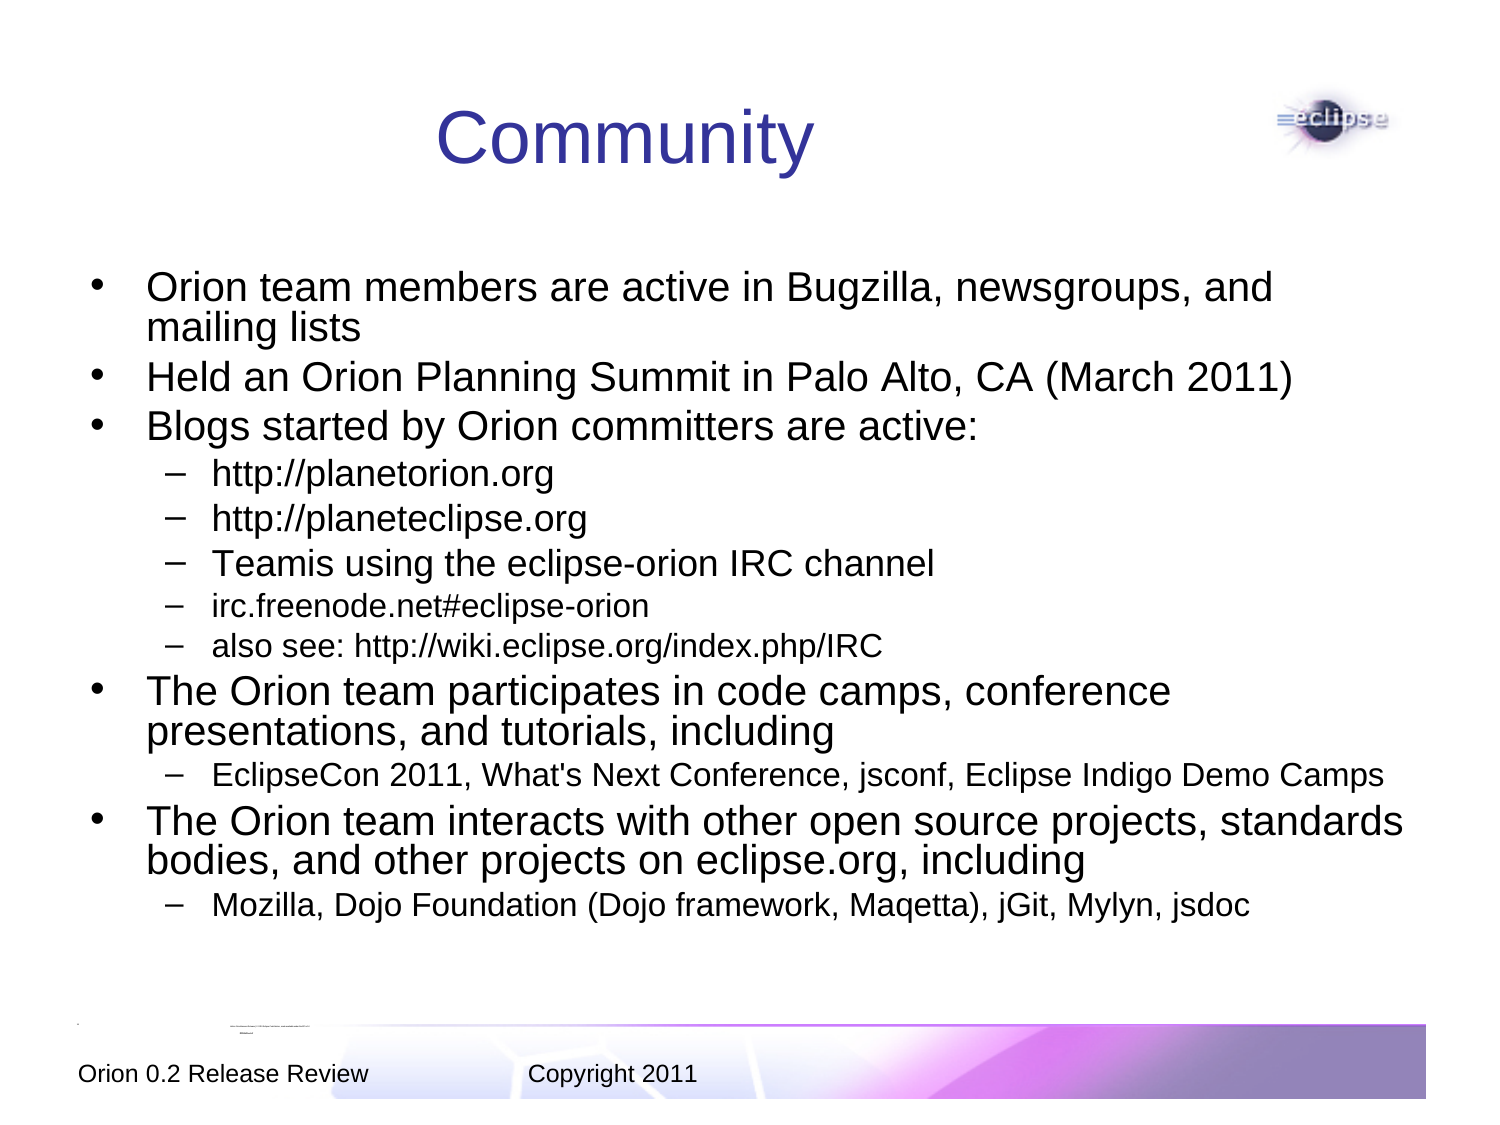

# Community
Orion team members are active in Bugzilla, newsgroups, and mailing lists
Held an Orion Planning Summit in Palo Alto, CA (March 2011)
Blogs started by Orion committers are active:
http://planetorion.org
http://planeteclipse.org
Teamis using the eclipse-orion IRC channel
irc.freenode.net#eclipse-orion
also see: http://wiki.eclipse.org/index.php/IRC
The Orion team participates in code camps, conference presentations, and tutorials, including
EclipseCon 2011, What's Next Conference, jsconf, Eclipse Indigo Demo Camps
The Orion team interacts with other open source projects, standards bodies, and other projects on eclipse.org, including
Mozilla, Dojo Foundation (Dojo framework, Maqetta), jGit, Mylyn, jsdoc
16
Copyright 2011